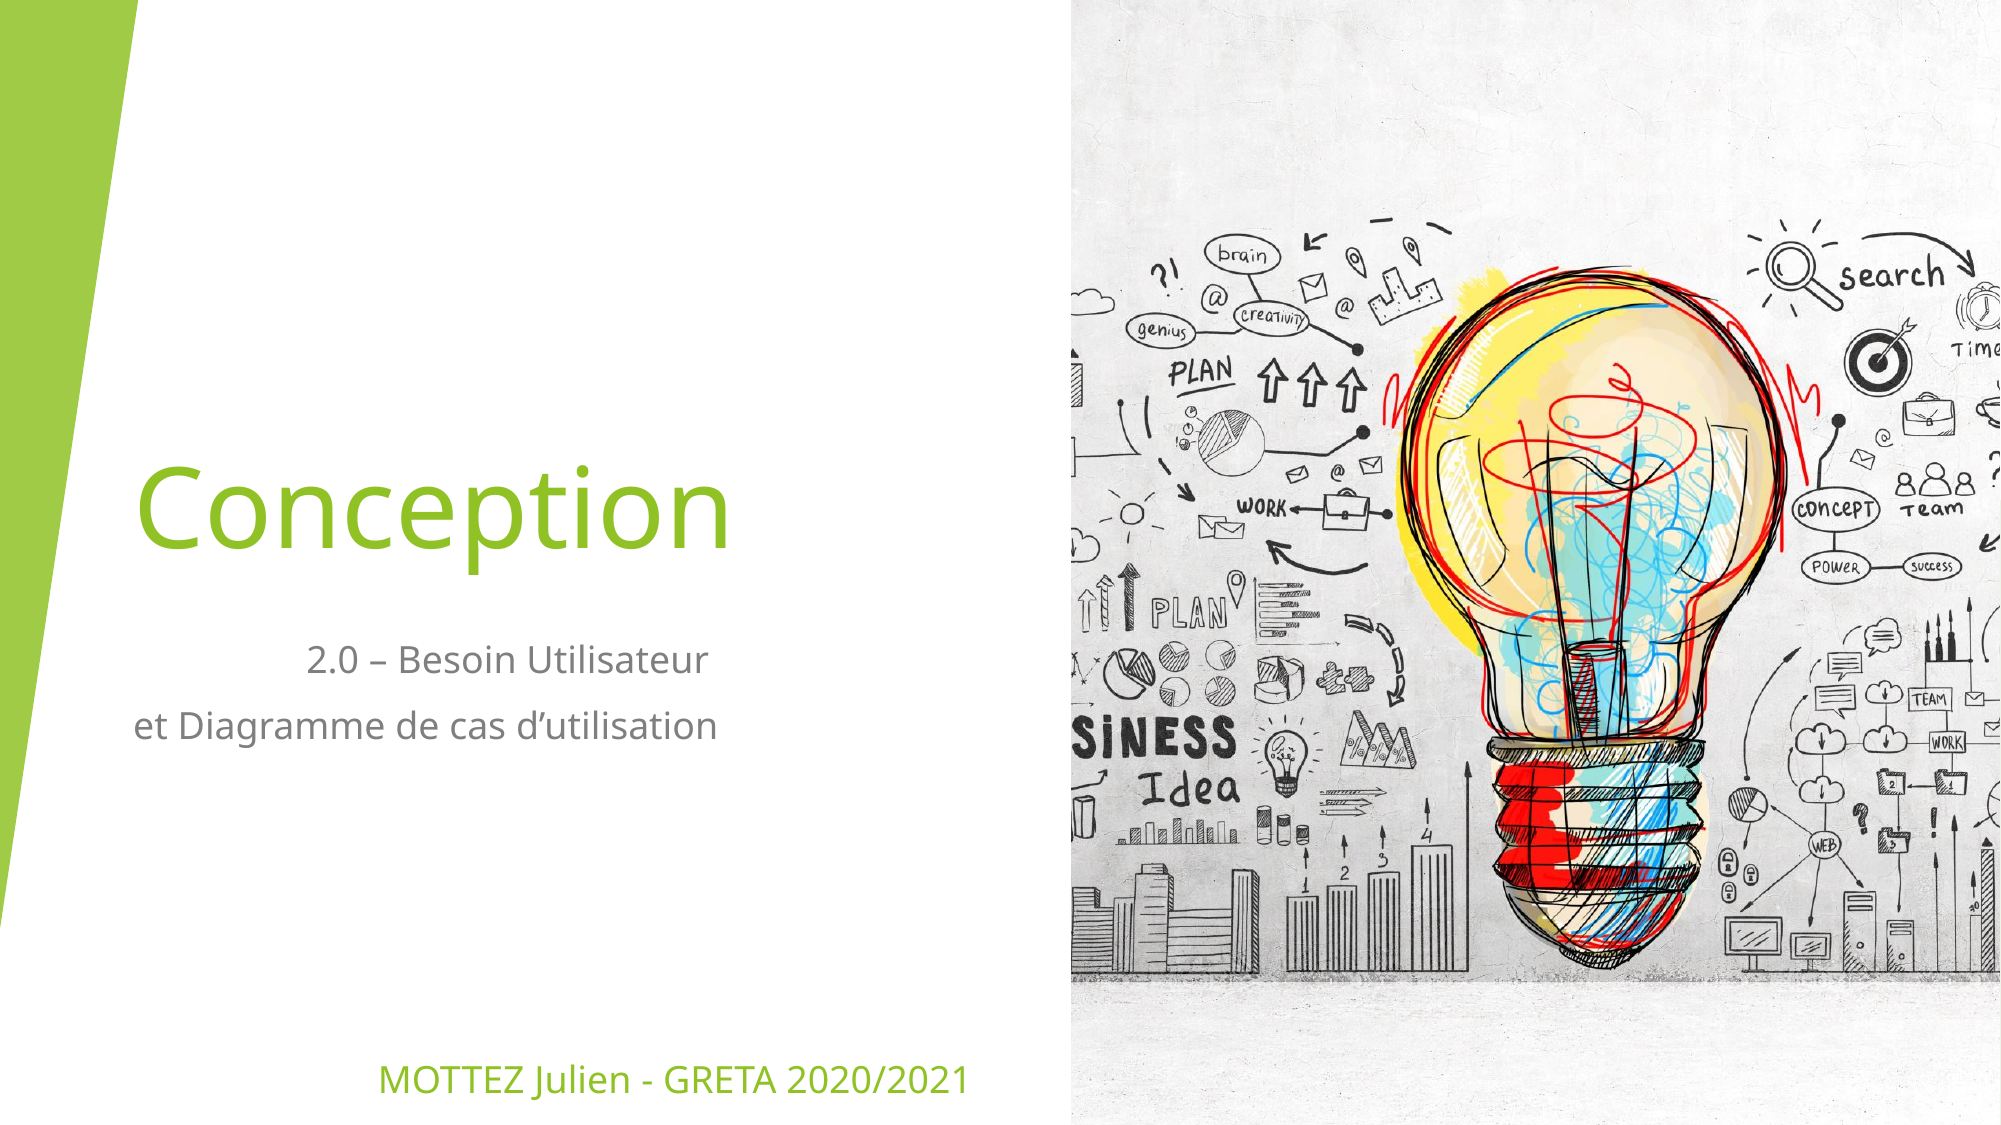

# Conception
2.0 – Besoin Utilisateur
et Diagramme de cas d’utilisation
MOTTEZ Julien - GRETA 2020/2021